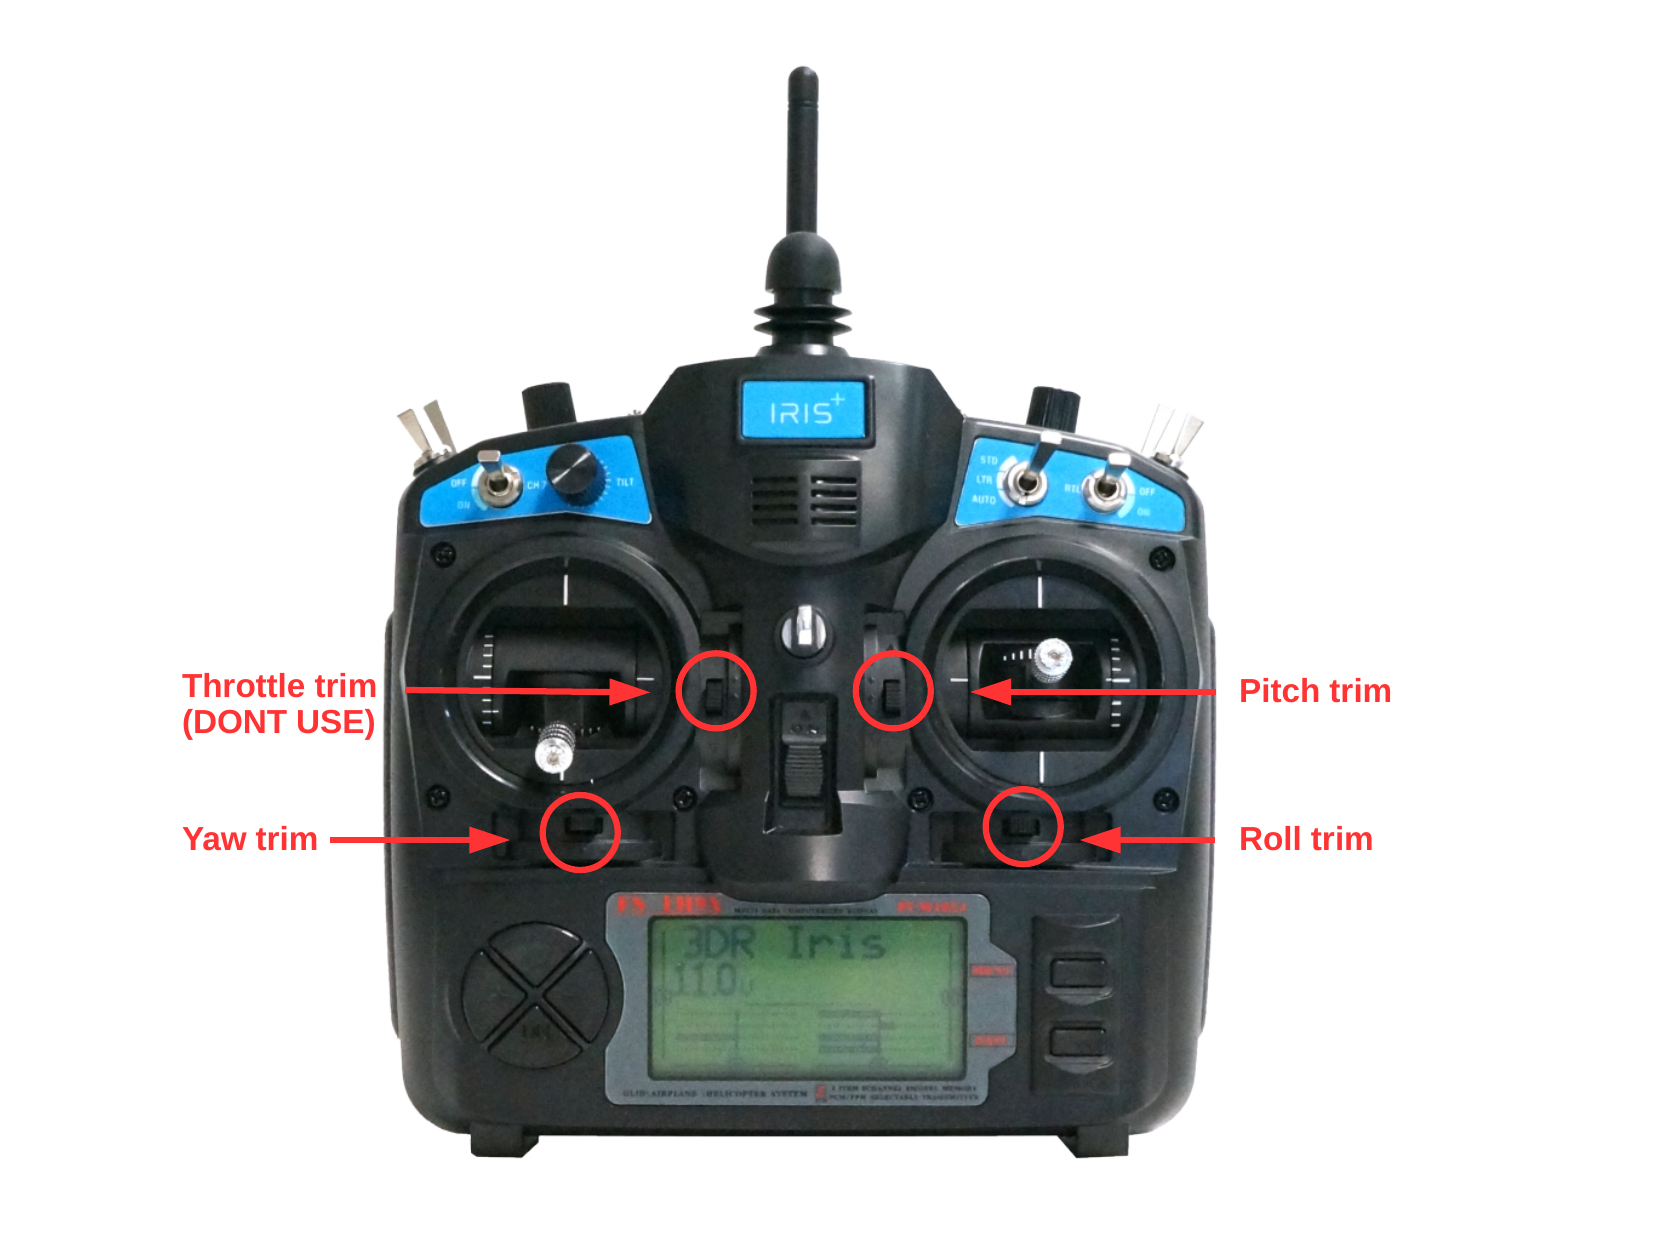

Throttle trim (DONT USE)
Pitch trim
Yaw trim
Roll trim